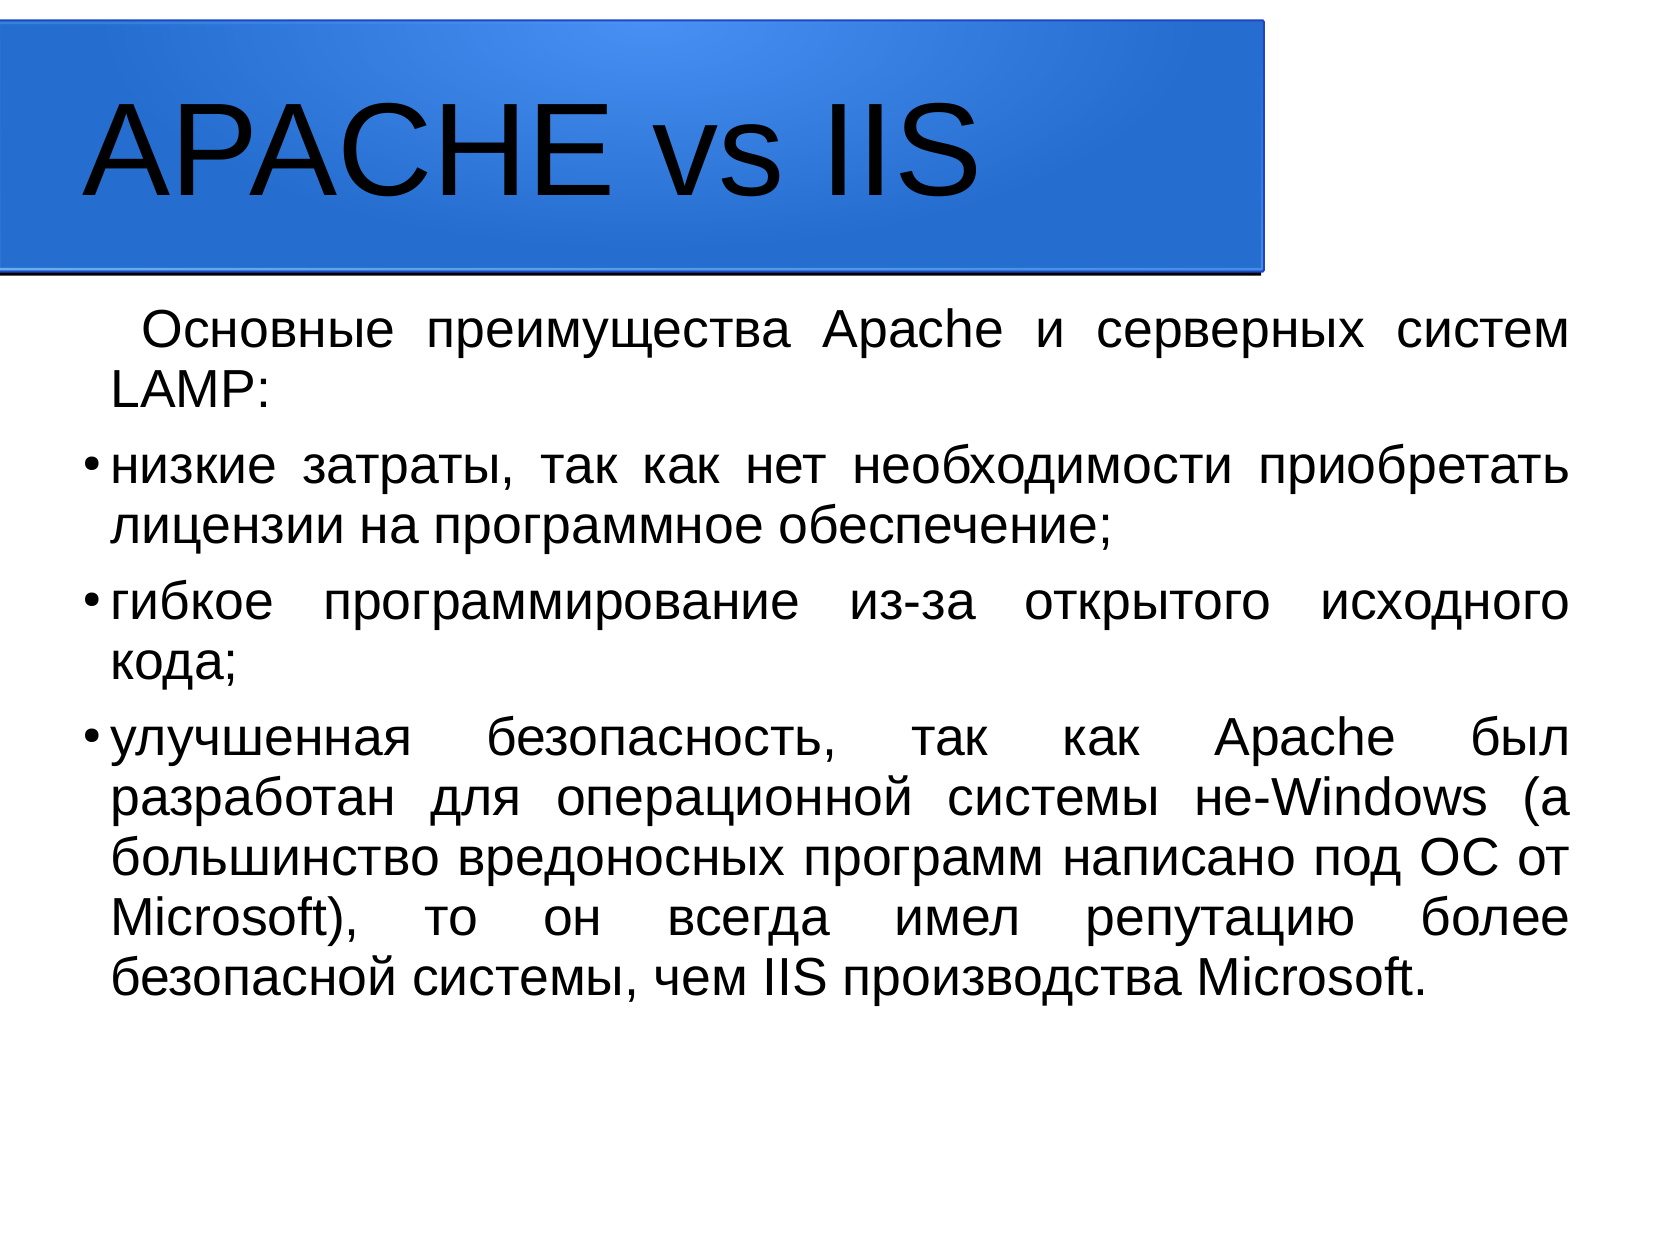

# APACHE vs IIS
 Основные преимущества Apache и серверных систем LAMP:
низкие затраты, так как нет необходимости приобретать лицензии на программное обеспечение;
гибкое программирование из-за открытого исходного кода;
улучшенная безопасность, так как Apache был разработан для операционной системы не-Windows (а большинство вредоносных программ написано под ОС от Microsoft), то он всегда имел репутацию более безопасной системы, чем IIS производства Microsoft.